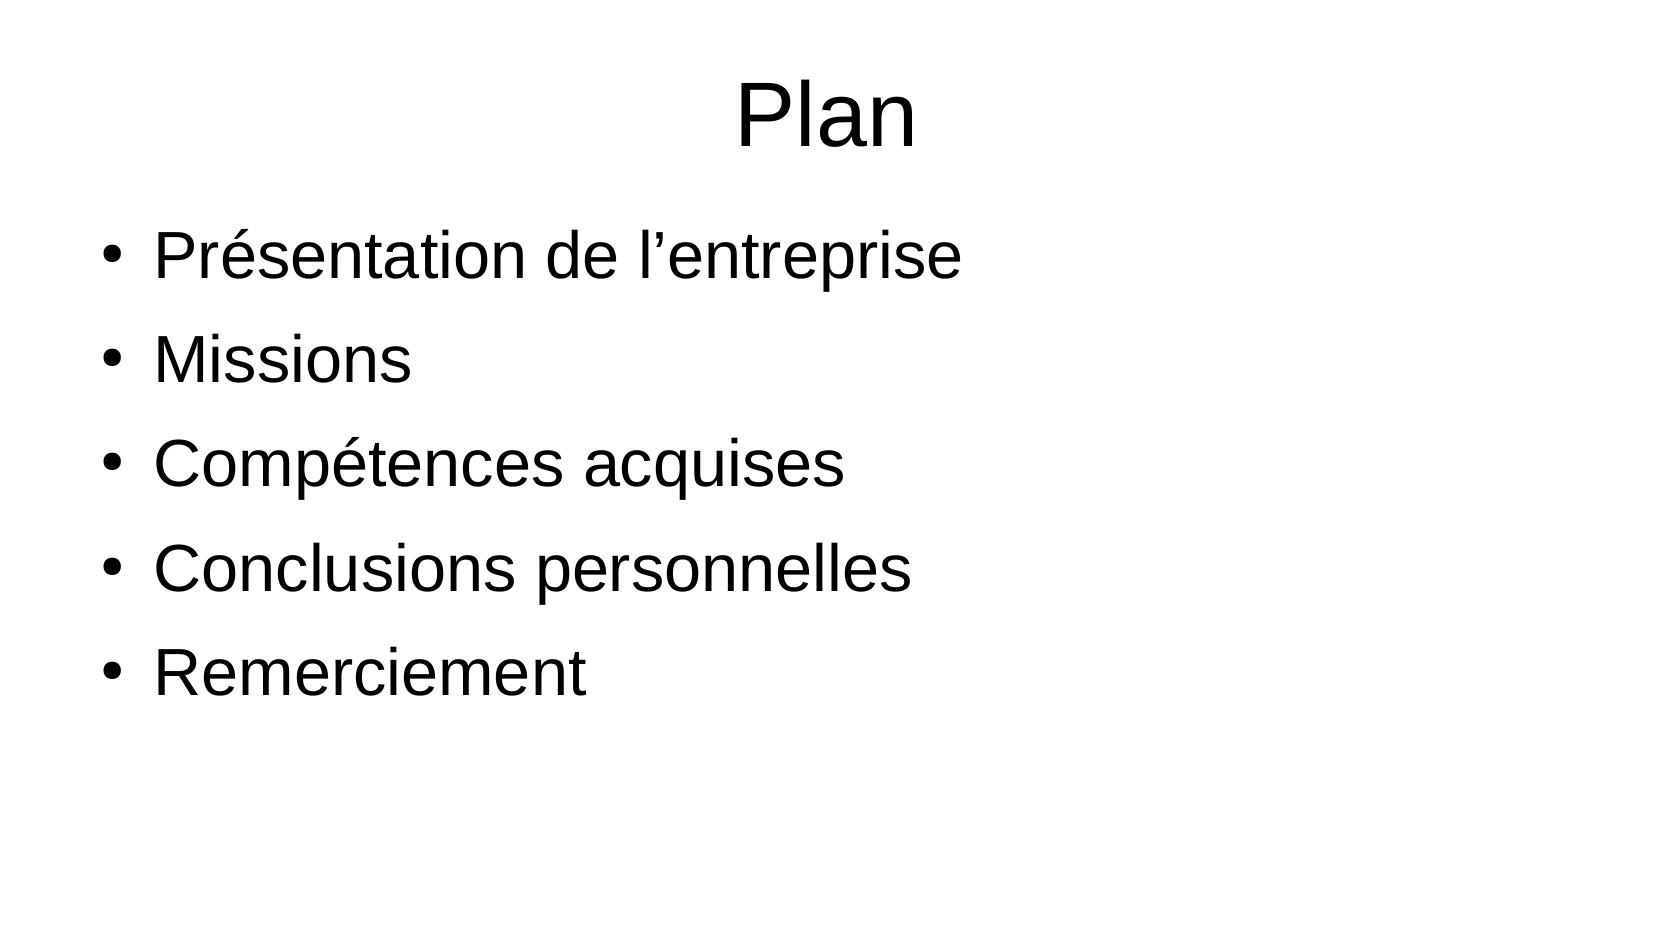

# Plan
Présentation de l’entreprise
Missions
Compétences acquises
Conclusions personnelles
Remerciement